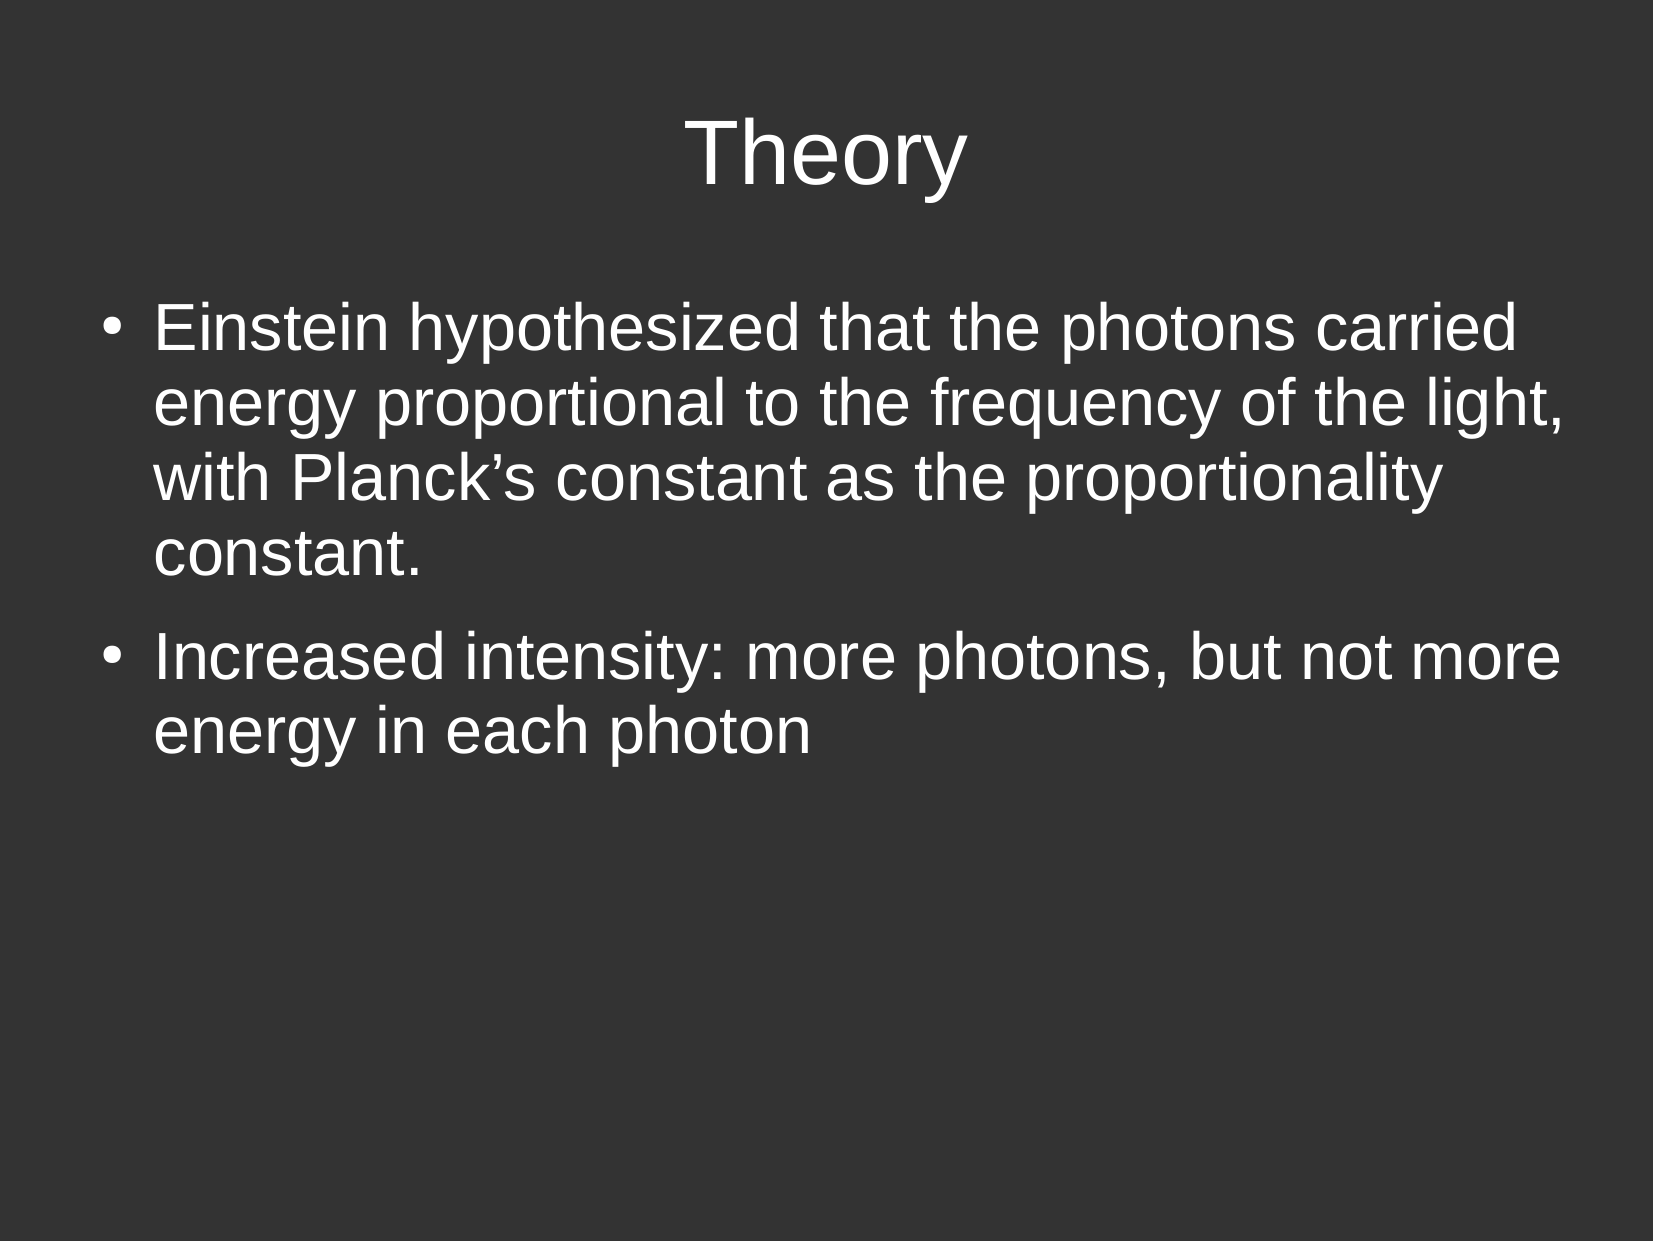

# Theory
Einstein hypothesized that the photons carried energy proportional to the frequency of the light, with Planck’s constant as the proportionality constant.
Increased intensity: more photons, but not more energy in each photon